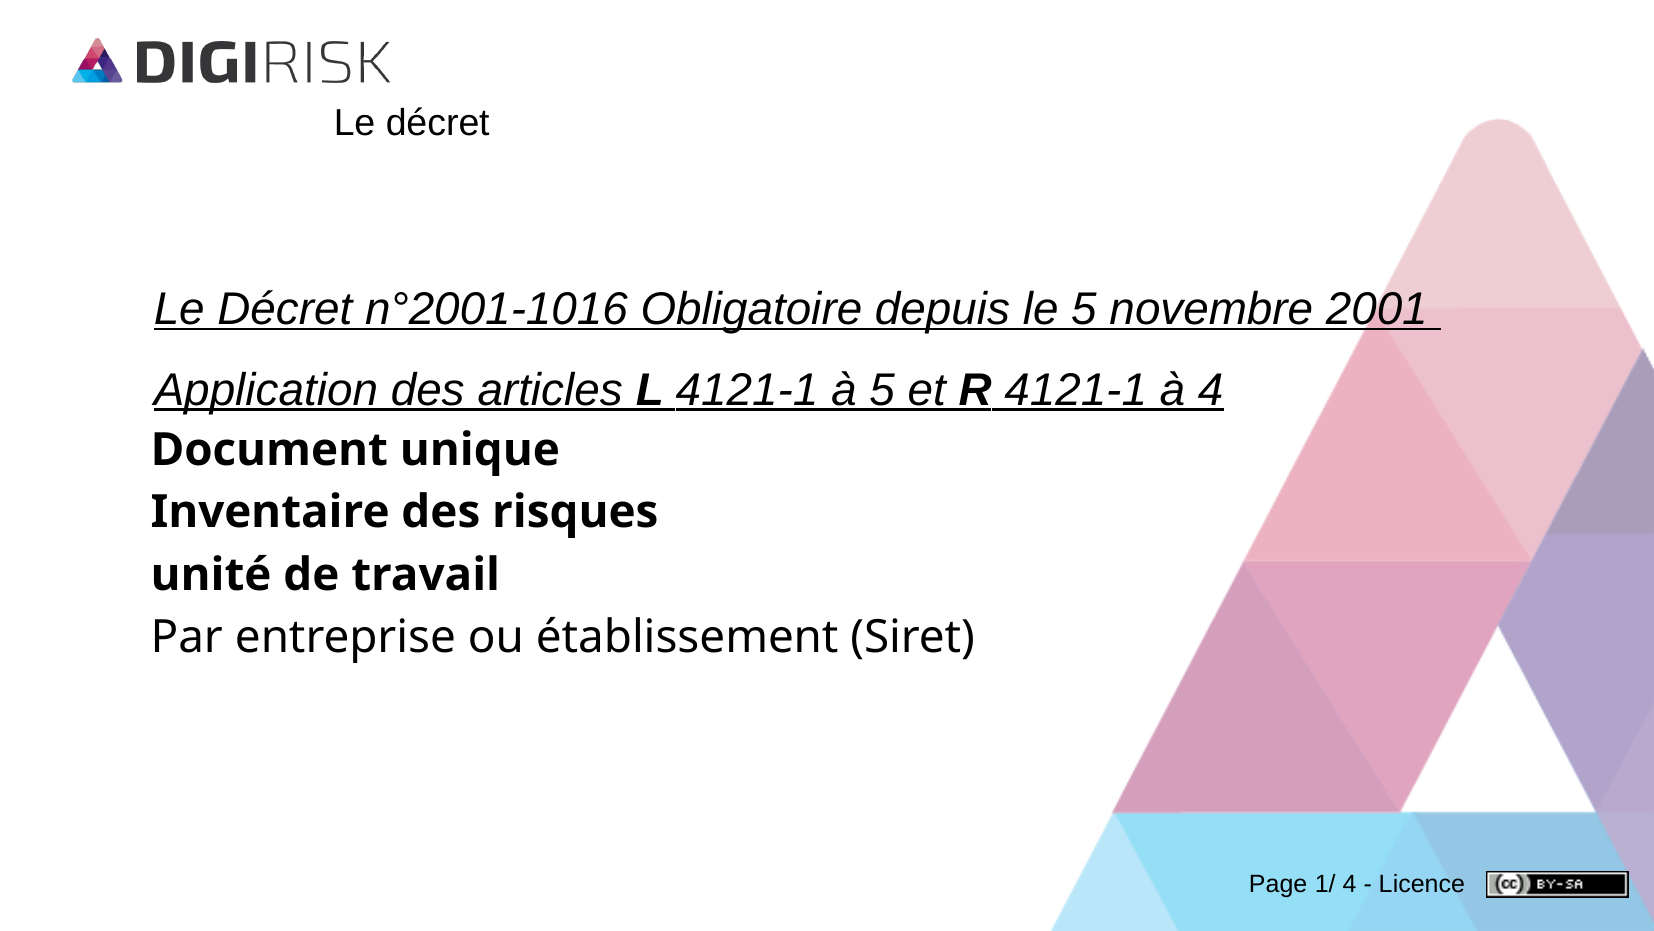

Le décret
# Le Décret n°2001-1016 Obligatoire depuis le 5 novembre 2001
Application des articles L 4121-1 à 5 et R 4121-1 à 4
Document unique
Inventaire des risques
unité de travail
Par entreprise ou établissement (Siret)